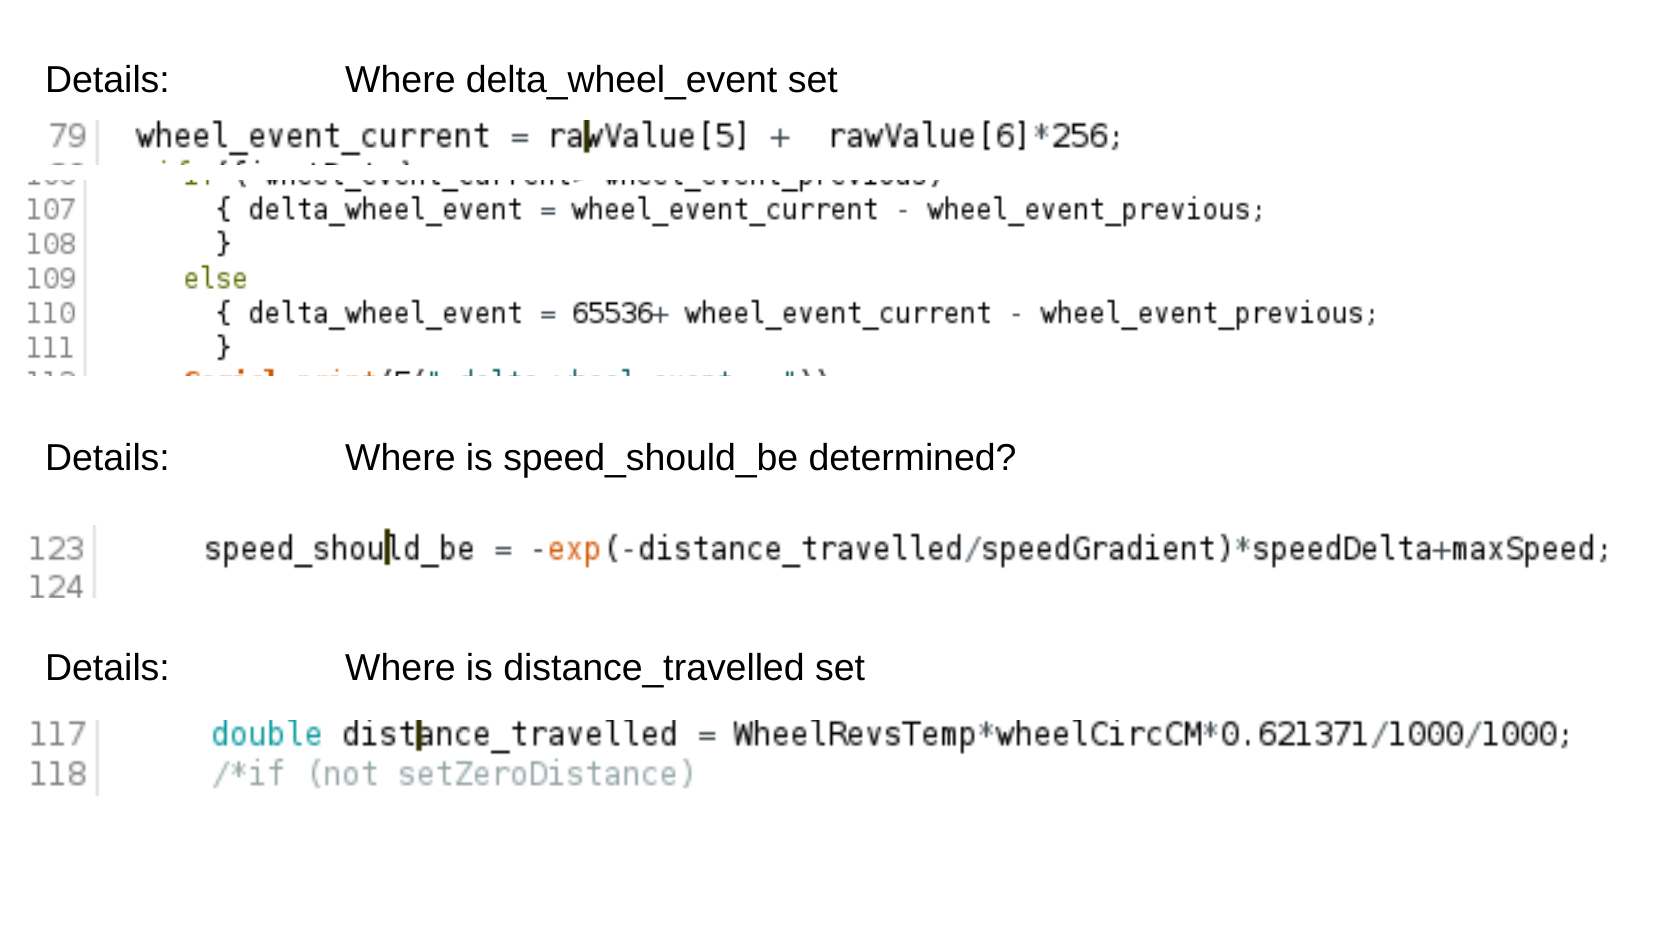

Details:			Where delta_wheel_event set
Details:			Where is speed_should_be determined?
Details:			Where is distance_travelled set